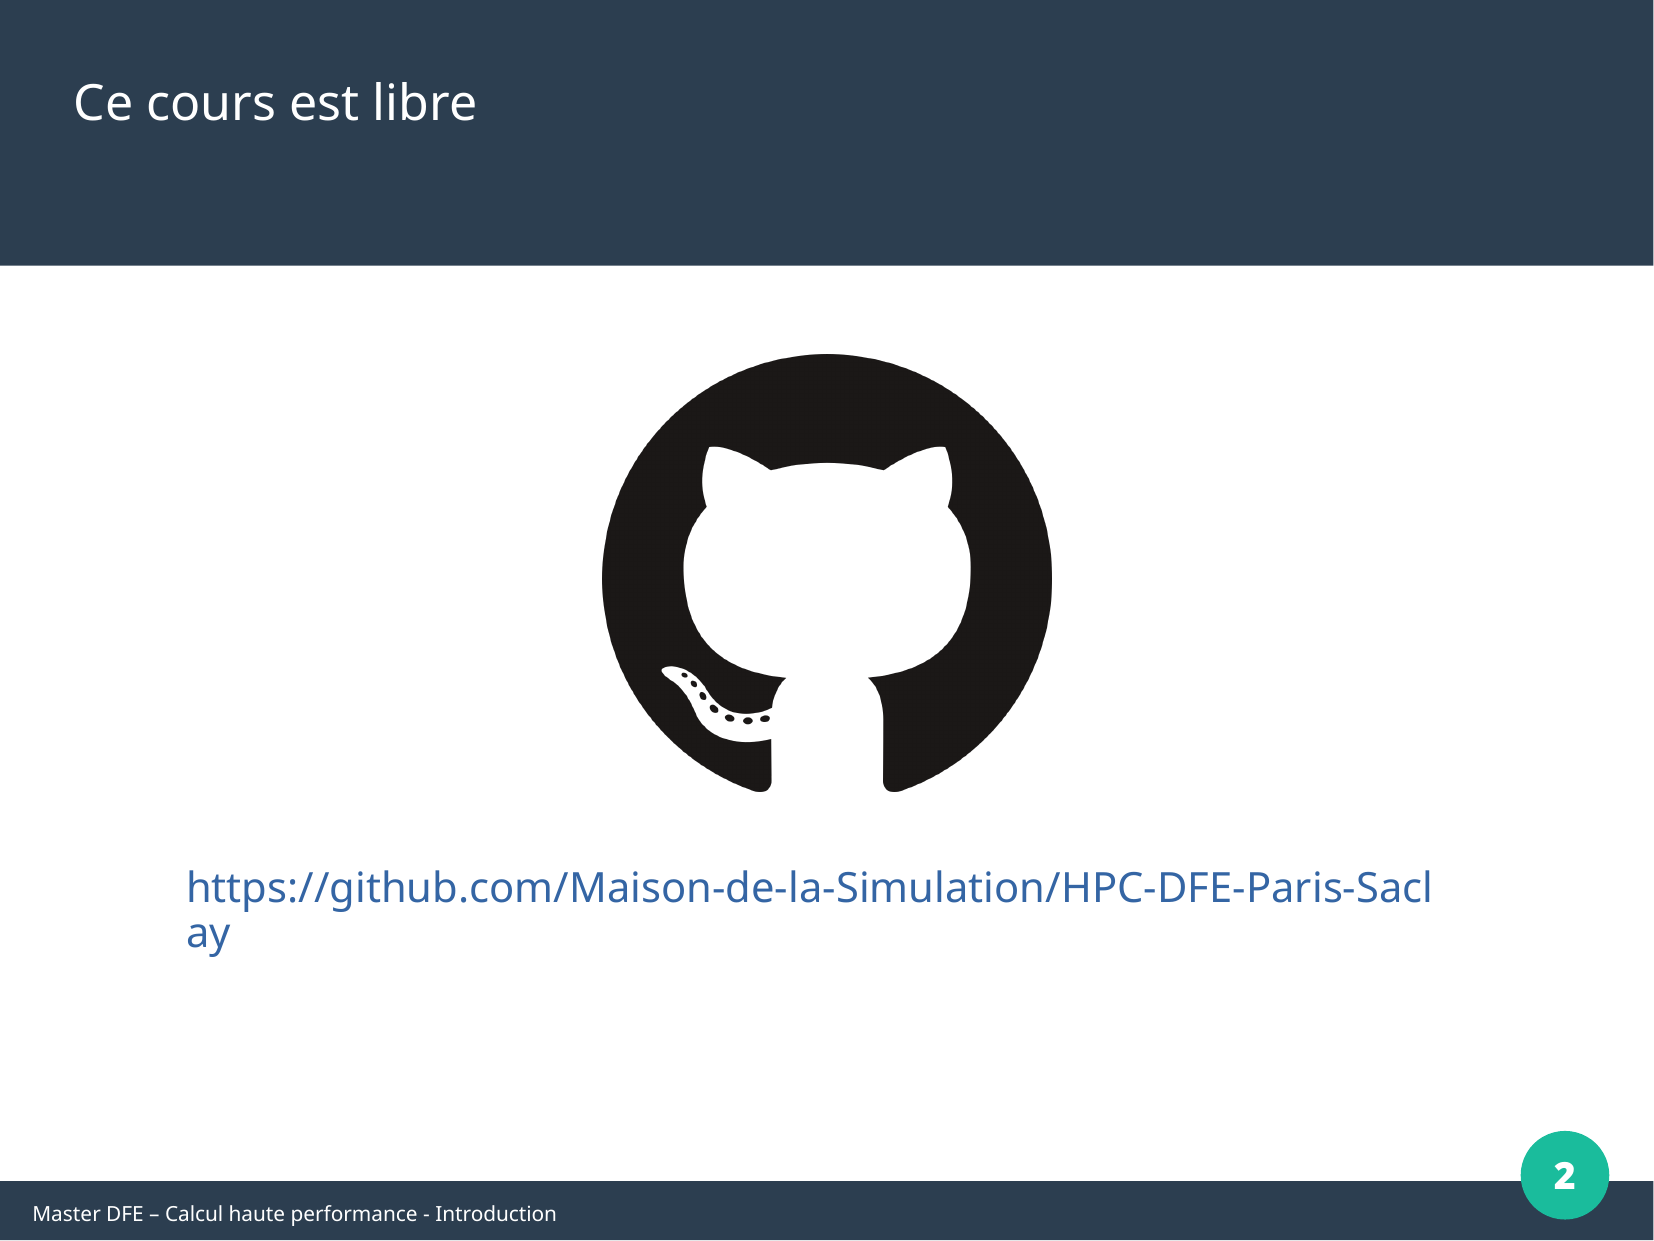

Ce cours est libre
https://github.com/Maison-de-la-Simulation/HPC-DFE-Paris-Saclay
2
Master DFE – Calcul haute performance - Introduction